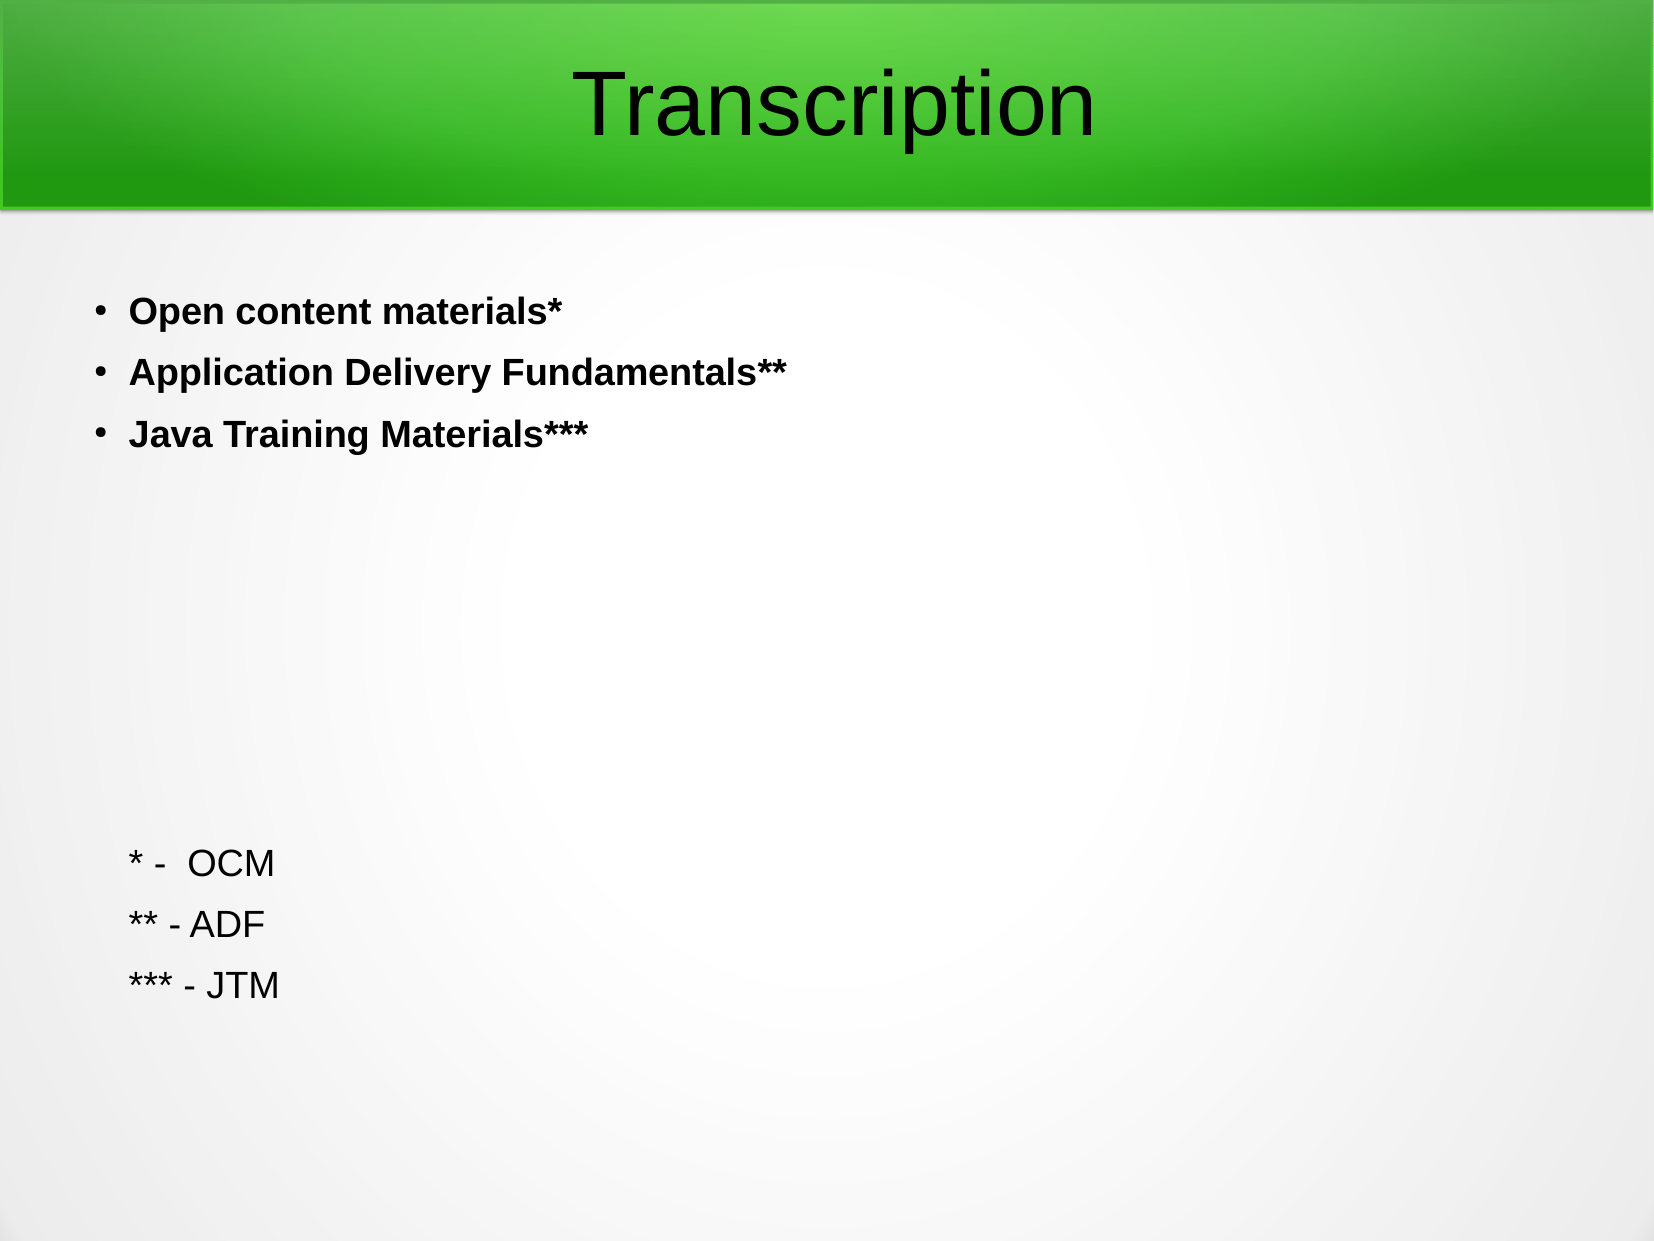

Transcription
# Open content materials*
Application Delivery Fundamentals**
Java Training Materials***
* - OCM
** - ADF
*** - JTM